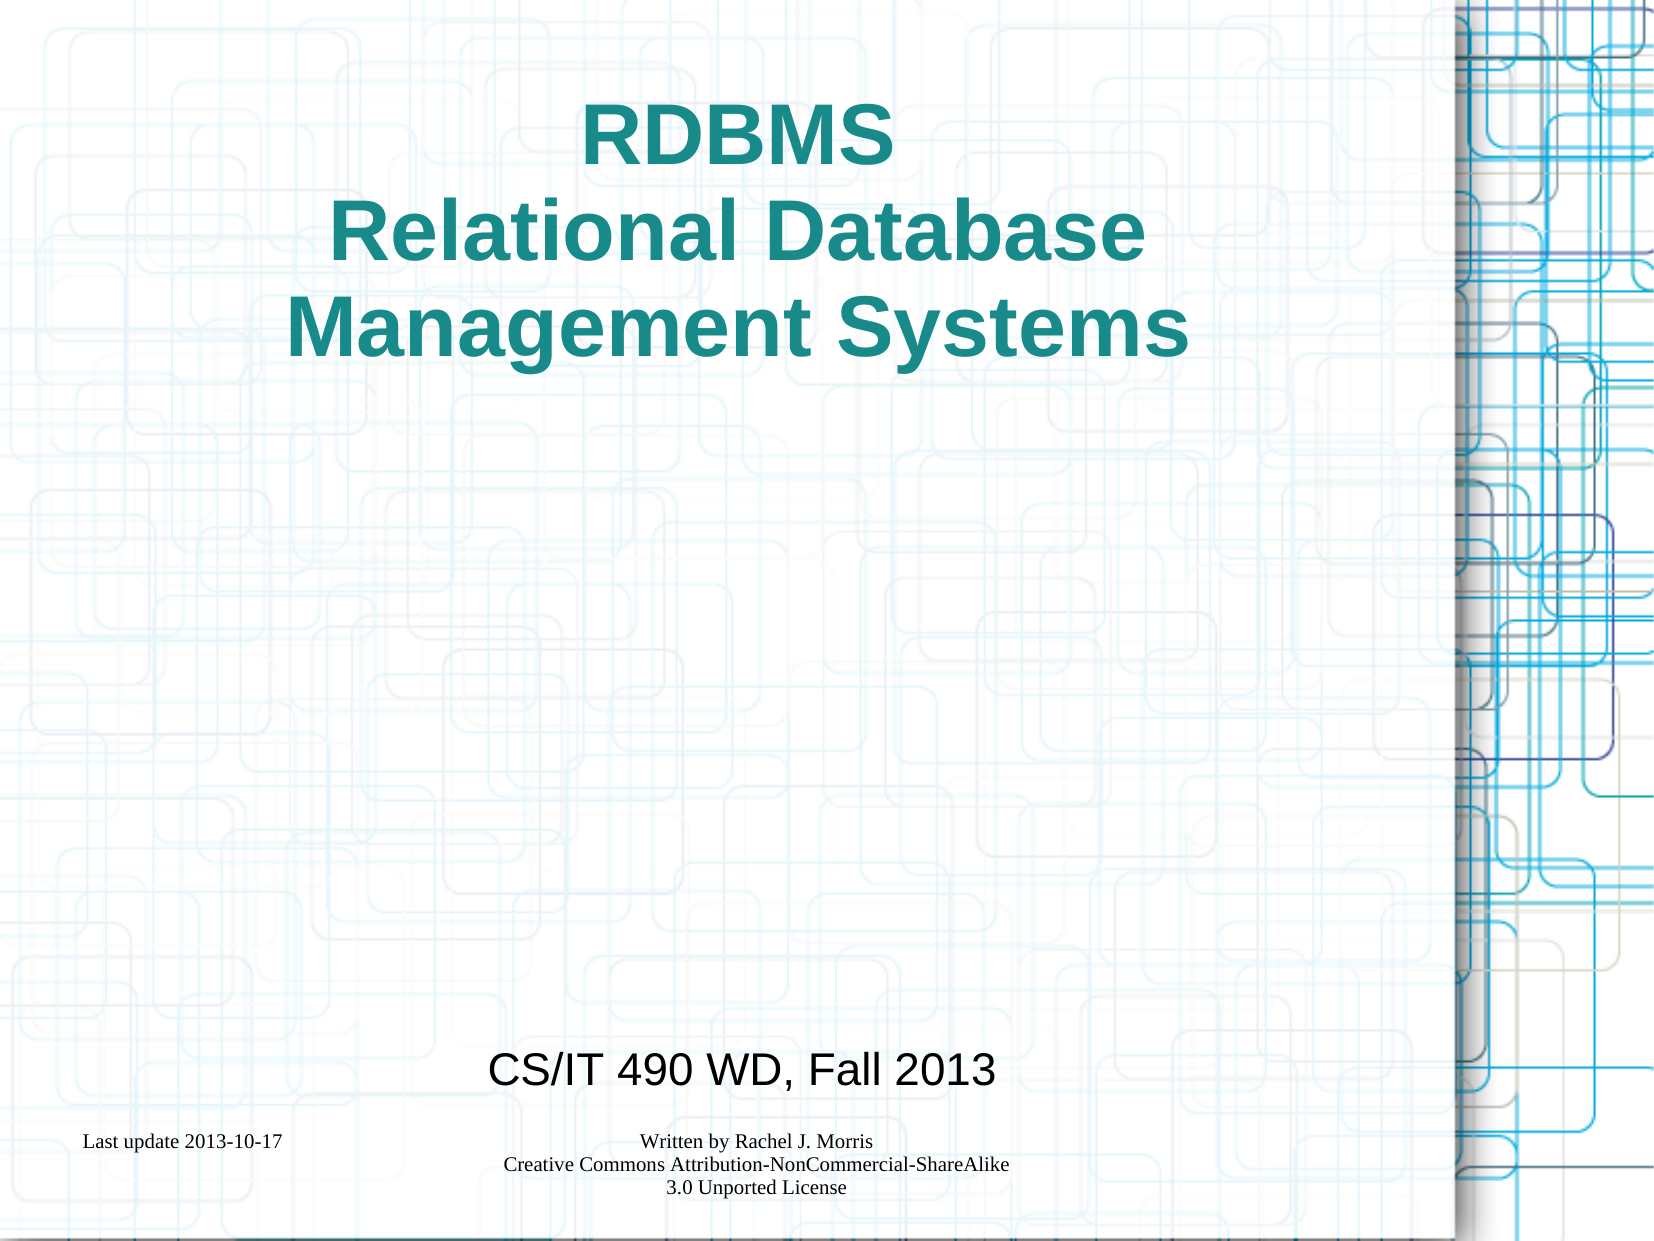

# RDBMS Relational Database Management Systems
CS/IT 490 WD, Fall 2013